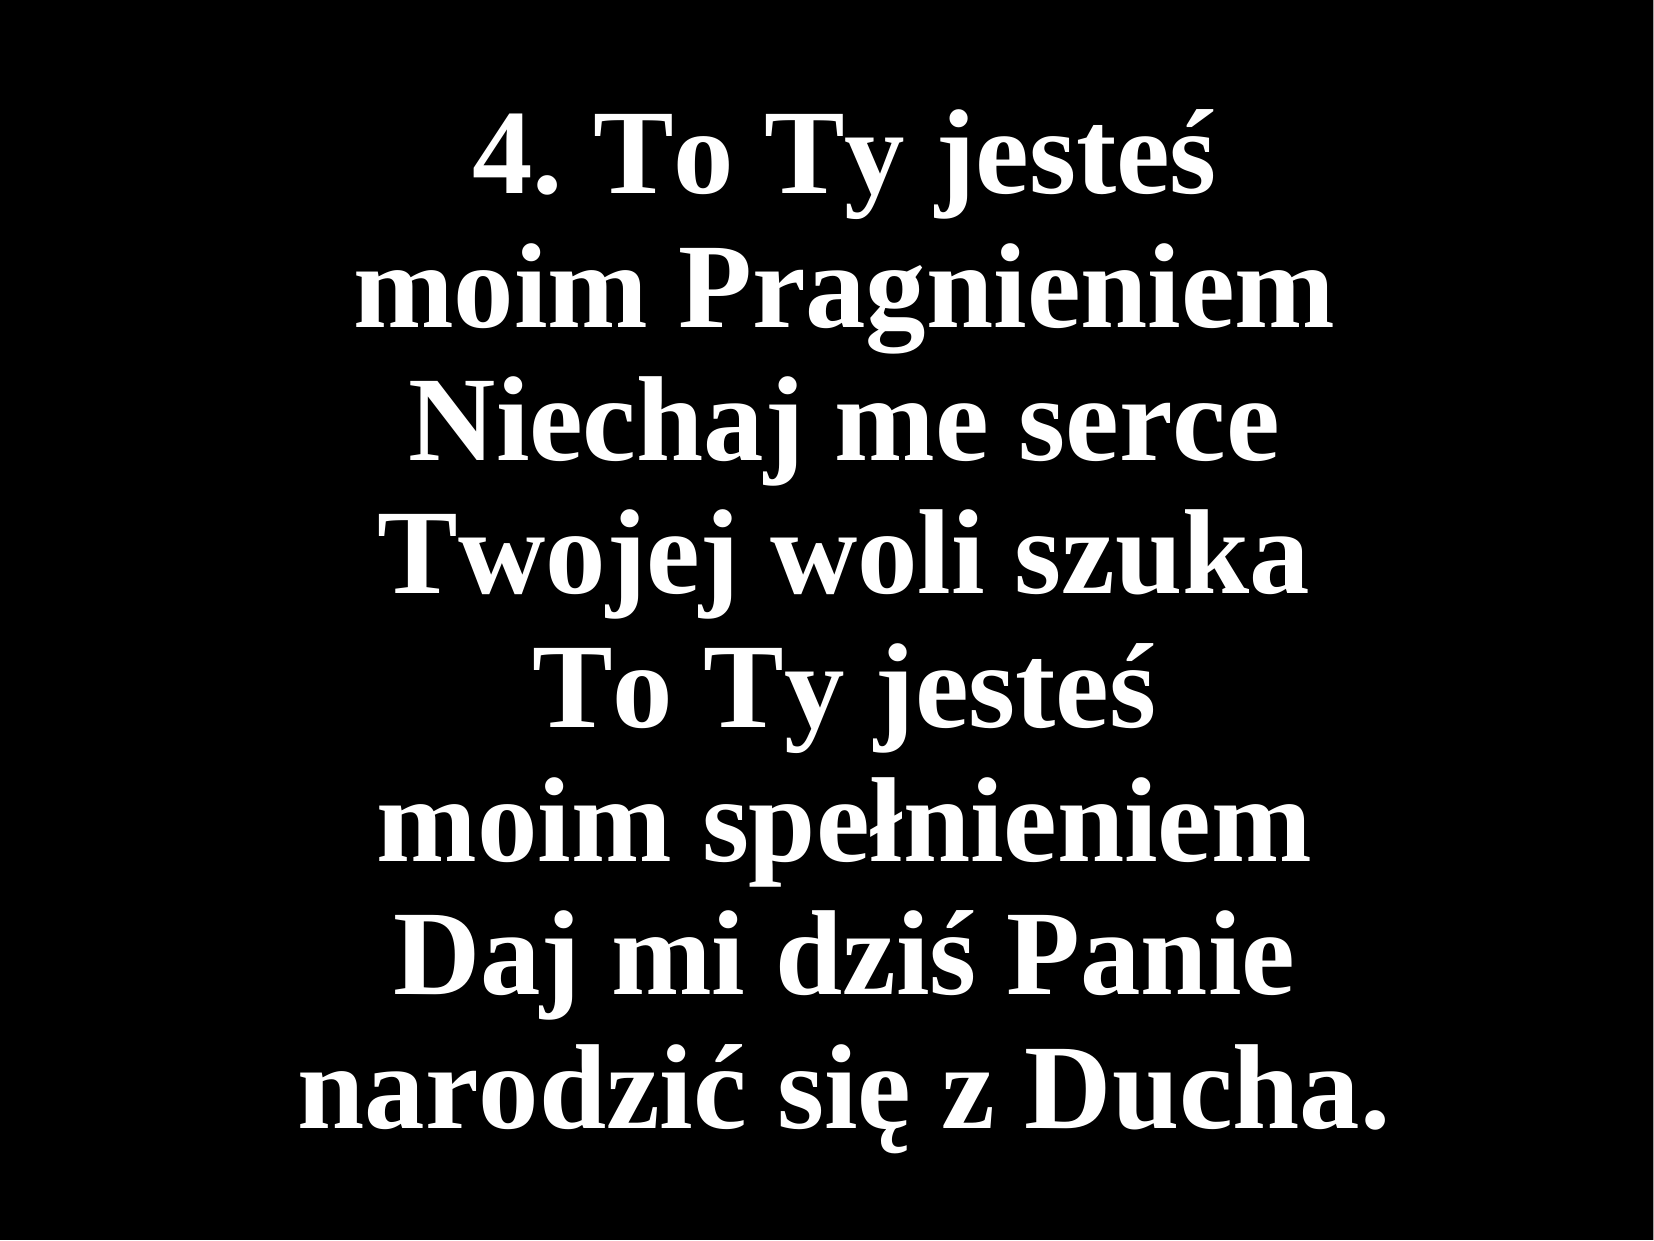

# 4. To Ty jesteś
moim Pragnieniem
Niechaj me serce
Twojej woli szuka
To Ty jesteś
moim spełnieniem
Daj mi dziś Panie
narodzić się z Ducha.